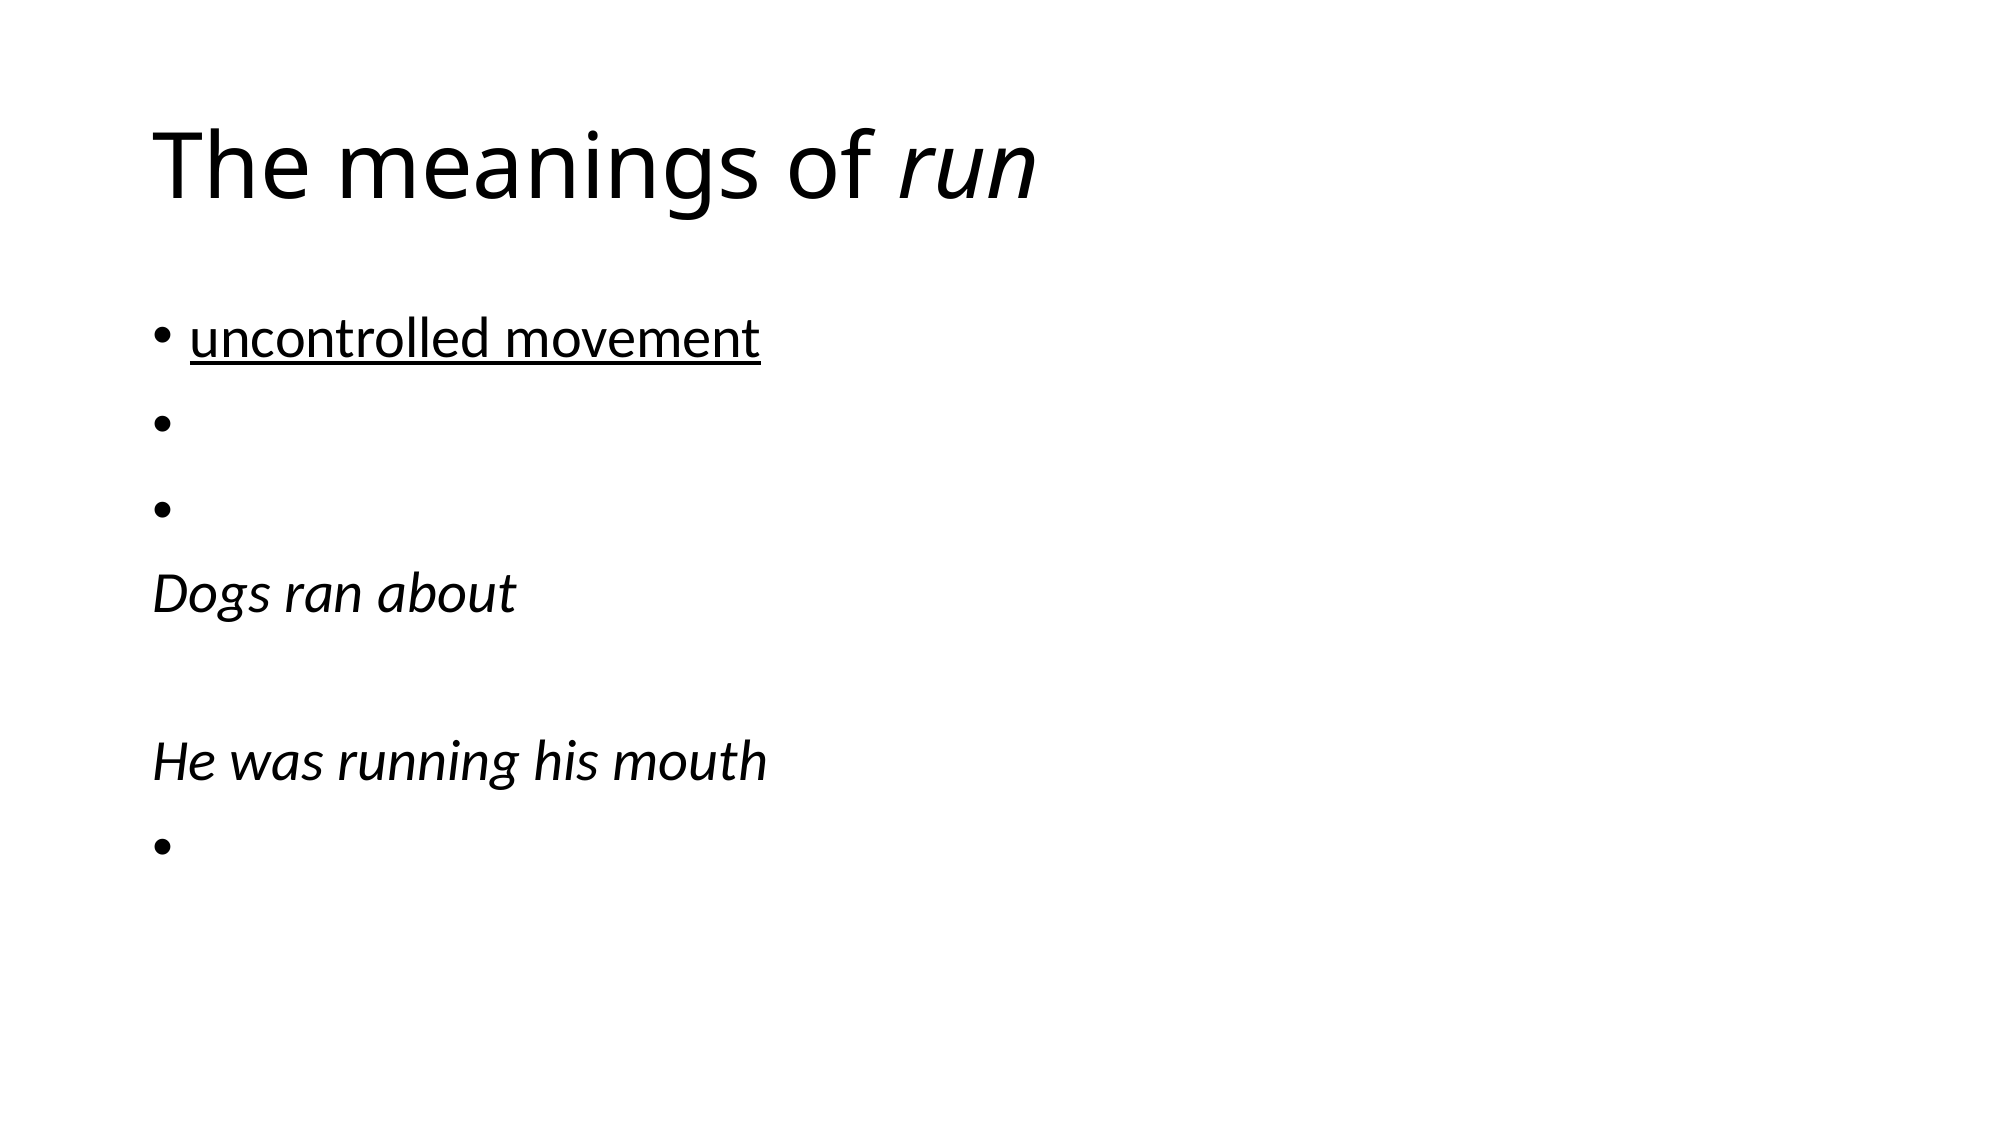

# The meanings of run
uncontrolled movement
Dogs ran about
He was running his mouth